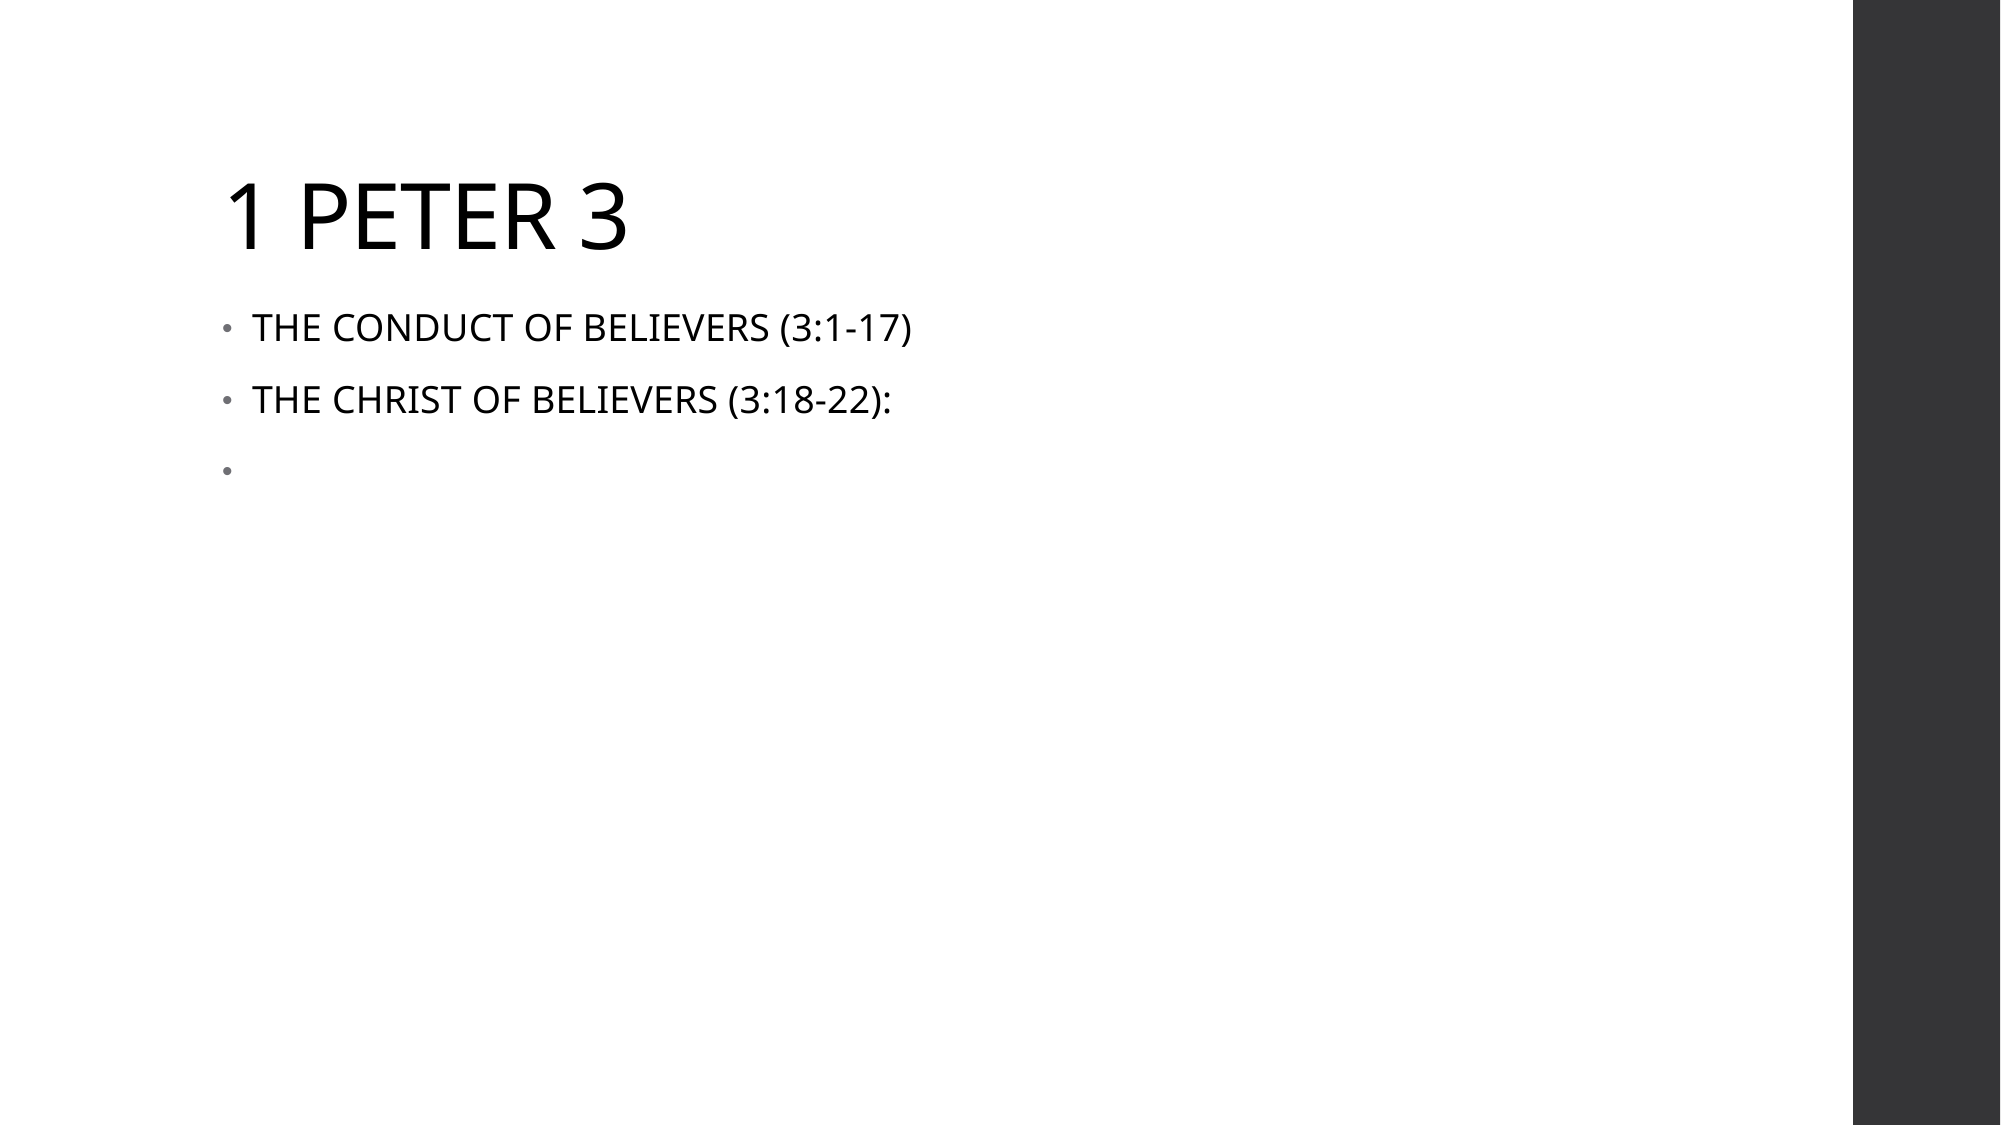

# 1 PETER 3
THE CONDUCT OF BELIEVERS (3:1-17)
THE CHRIST OF BELIEVERS (3:18-22):